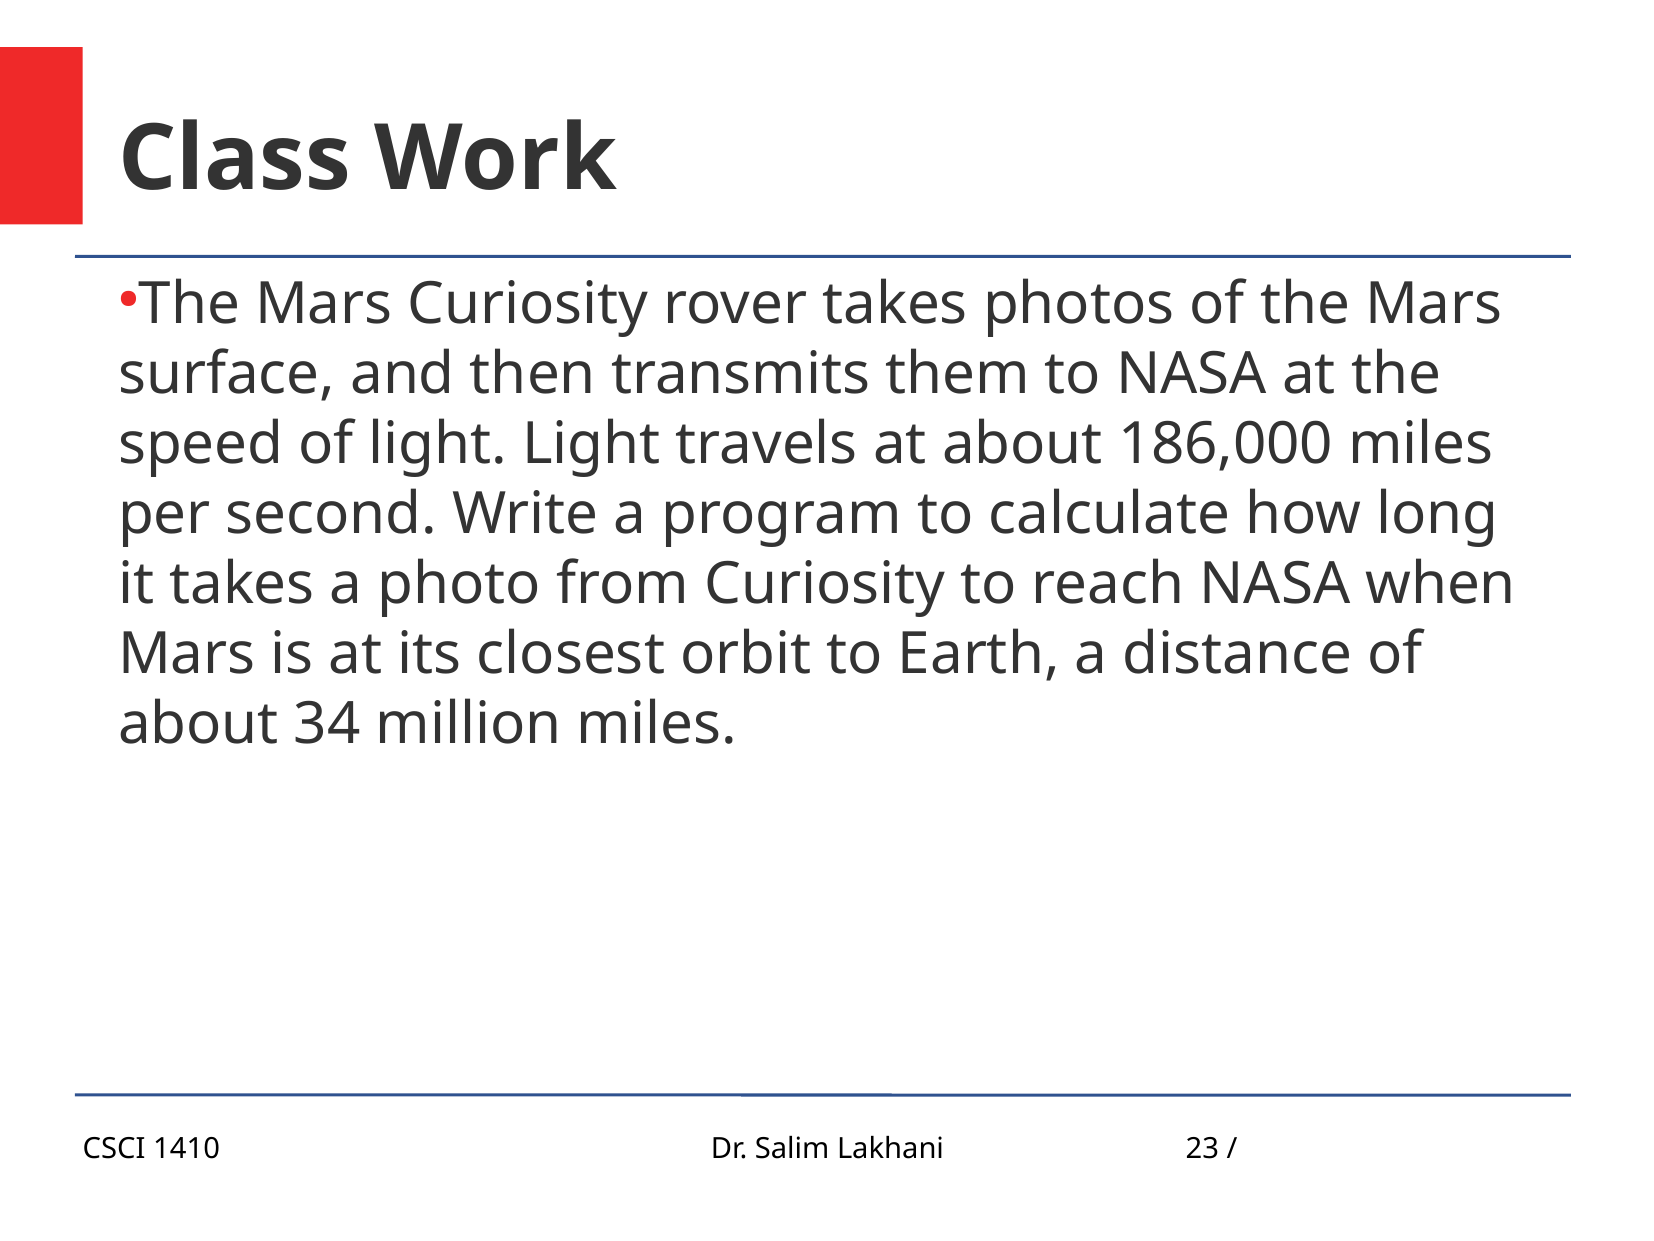

# Class Work
The Mars Curiosity rover takes photos of the Mars surface, and then transmits them to NASA at the speed of light. Light travels at about 186,000 miles per second. Write a program to calculate how long it takes a photo from Curiosity to reach NASA when Mars is at its closest orbit to Earth, a distance of about 34 million miles.
CSCI 1410
Dr. Salim Lakhani